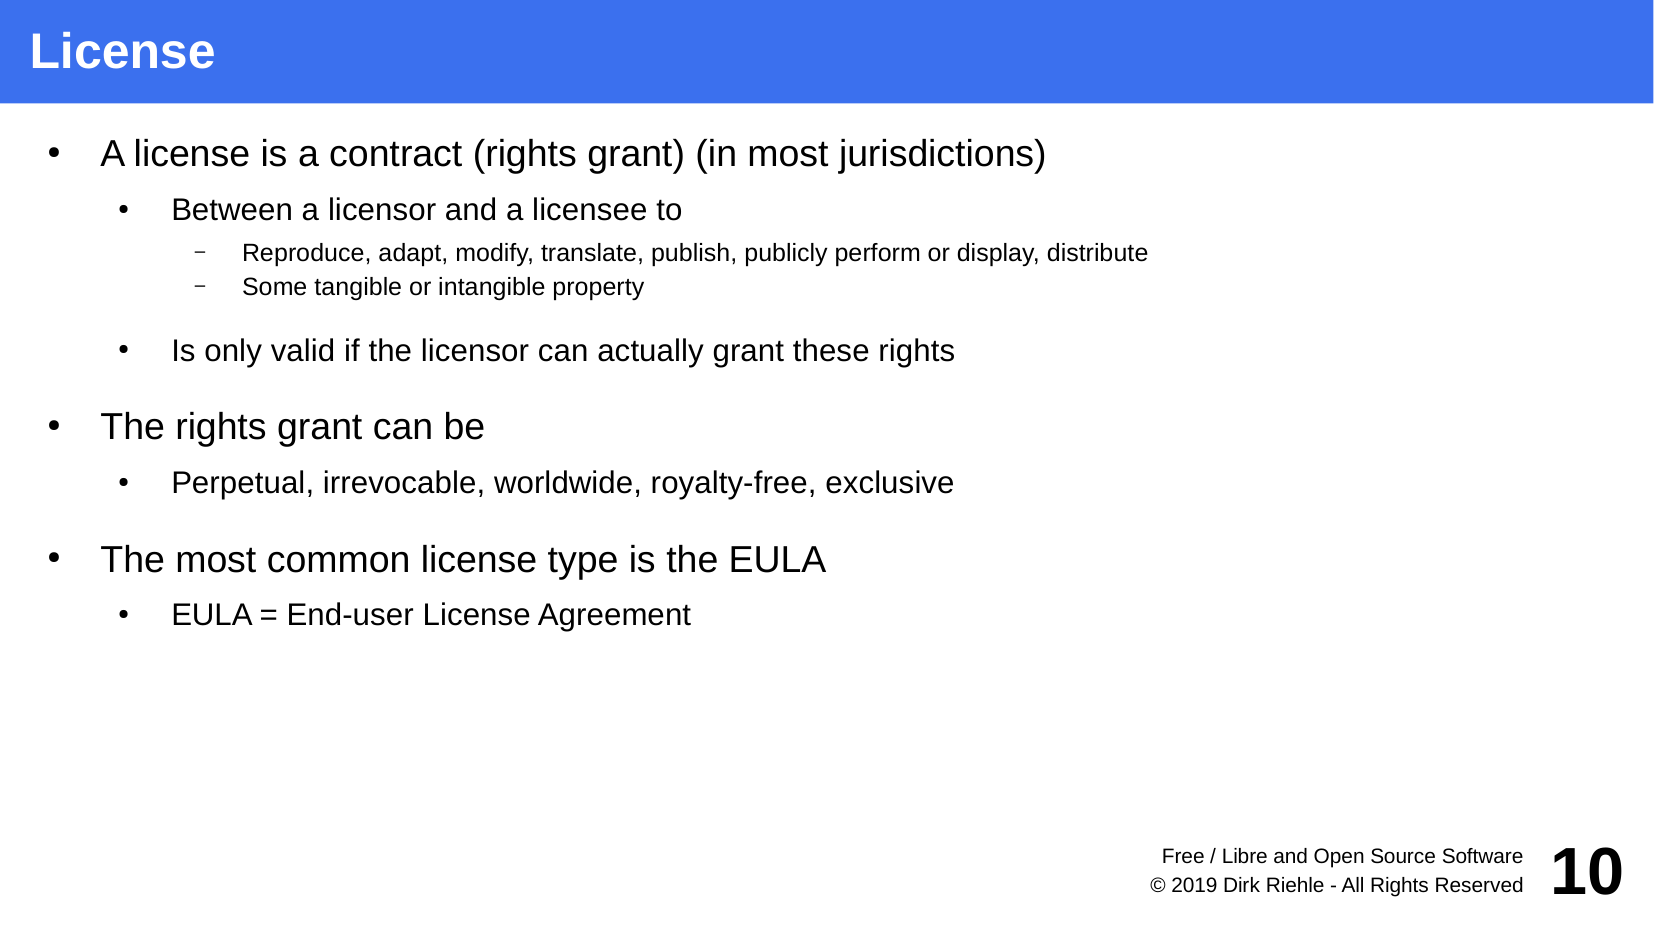

# License
A license is a contract (rights grant) (in most jurisdictions)
Between a licensor and a licensee to
Reproduce, adapt, modify, translate, publish, publicly perform or display, distribute
Some tangible or intangible property
Is only valid if the licensor can actually grant these rights
The rights grant can be
Perpetual, irrevocable, worldwide, royalty-free, exclusive
The most common license type is the EULA
EULA = End-user License Agreement
Free / Libre and Open Source Software
10
© 2019 Dirk Riehle - All Rights Reserved